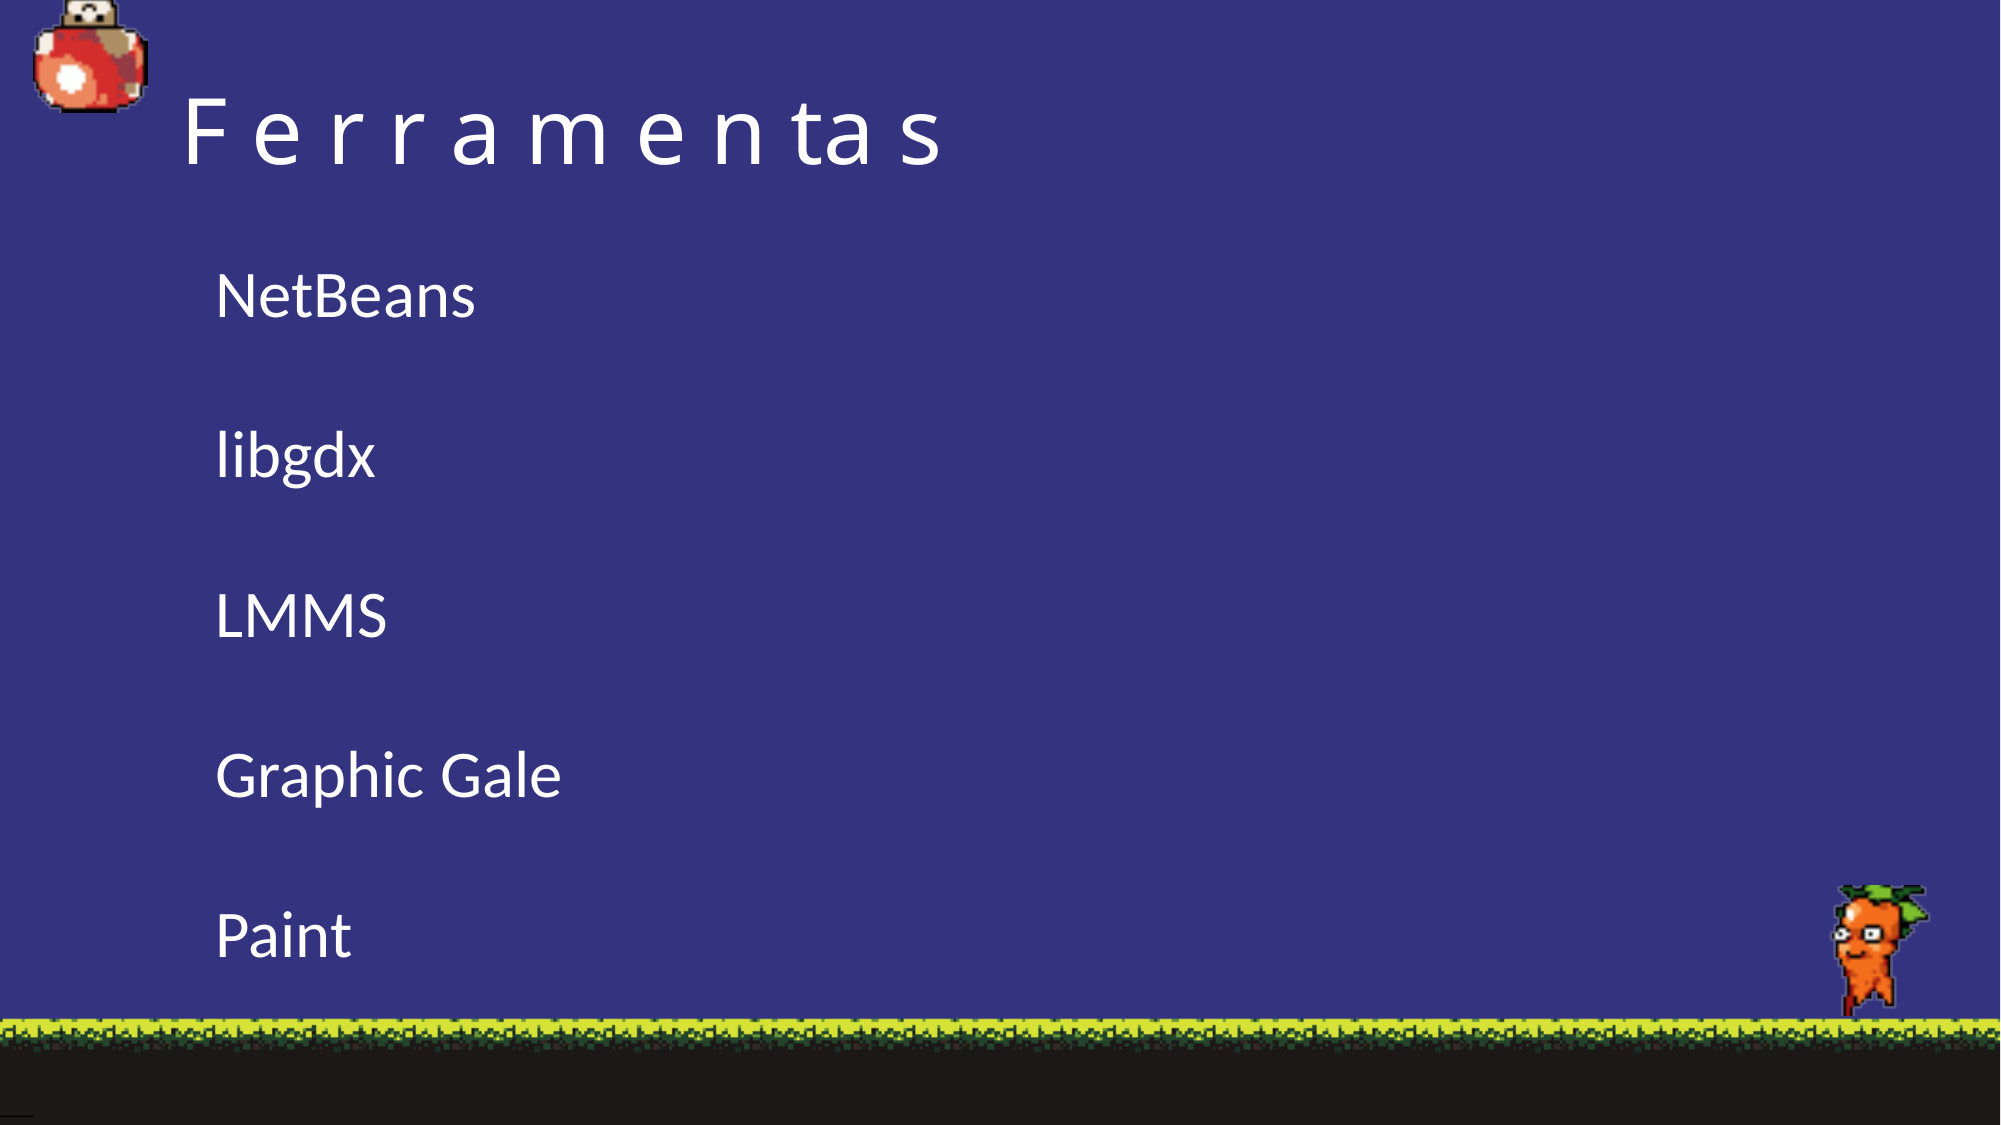

# F e r r a m e n ta s
NetBeans
libgdx
LMMS
Graphic Gale
Paint